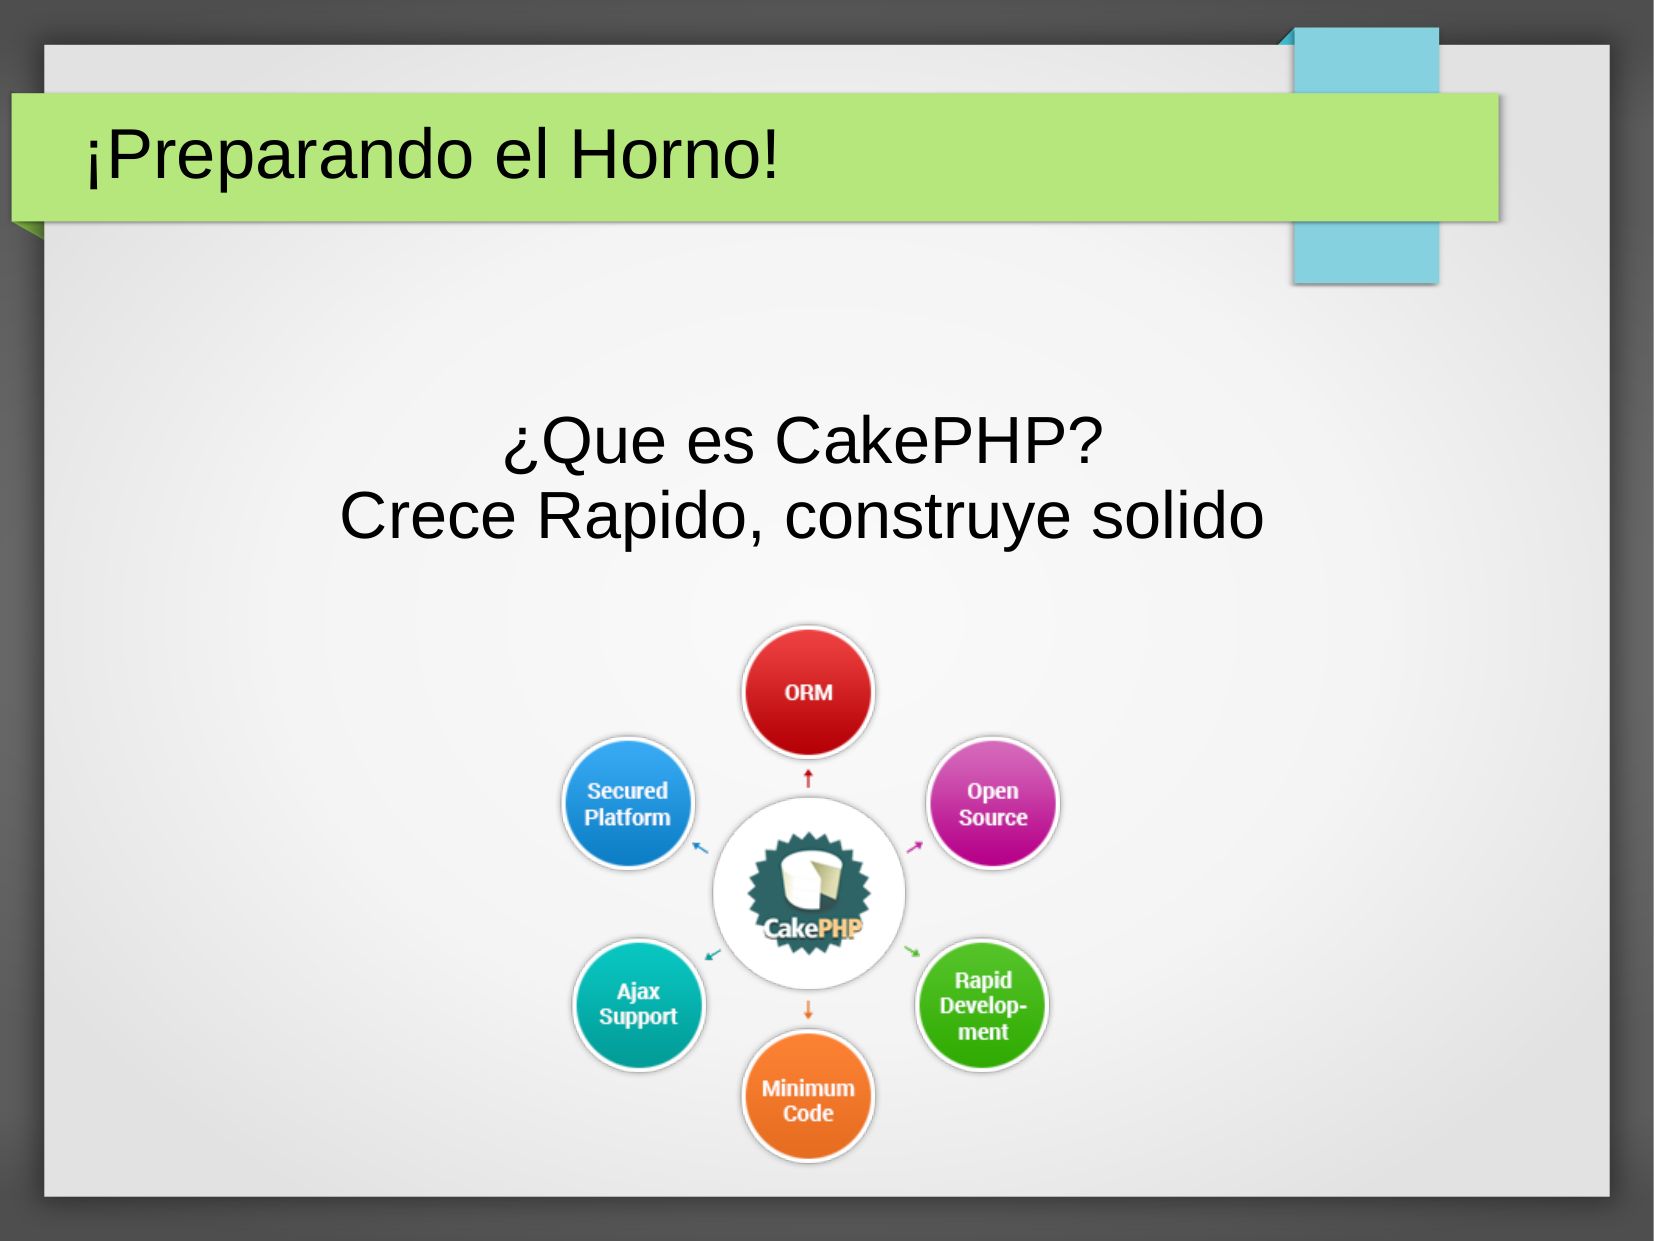

# ¡Preparando el Horno!
¿Que es CakePHP?
Crece Rapido, construye solido